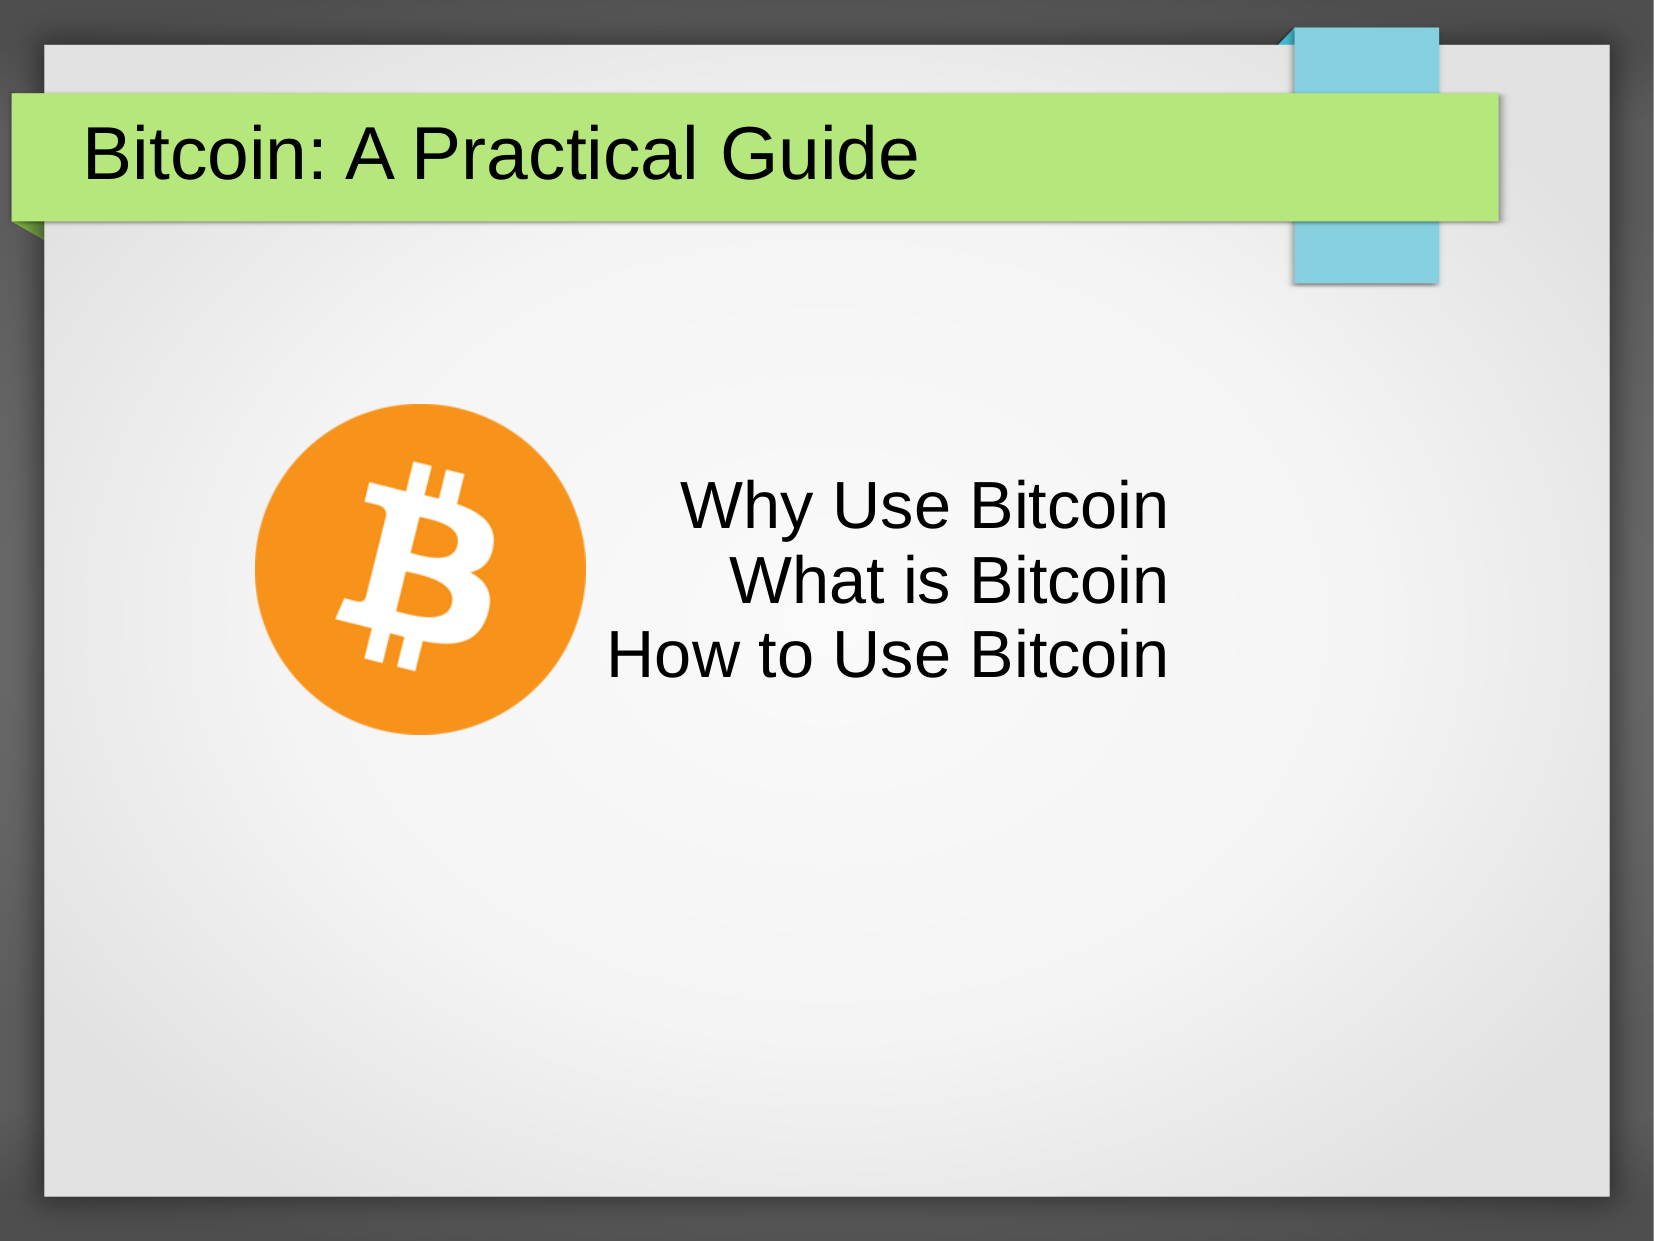

# Bitcoin: A Practical Guide
Why Use Bitcoin
What is Bitcoin
How to Use Bitcoin